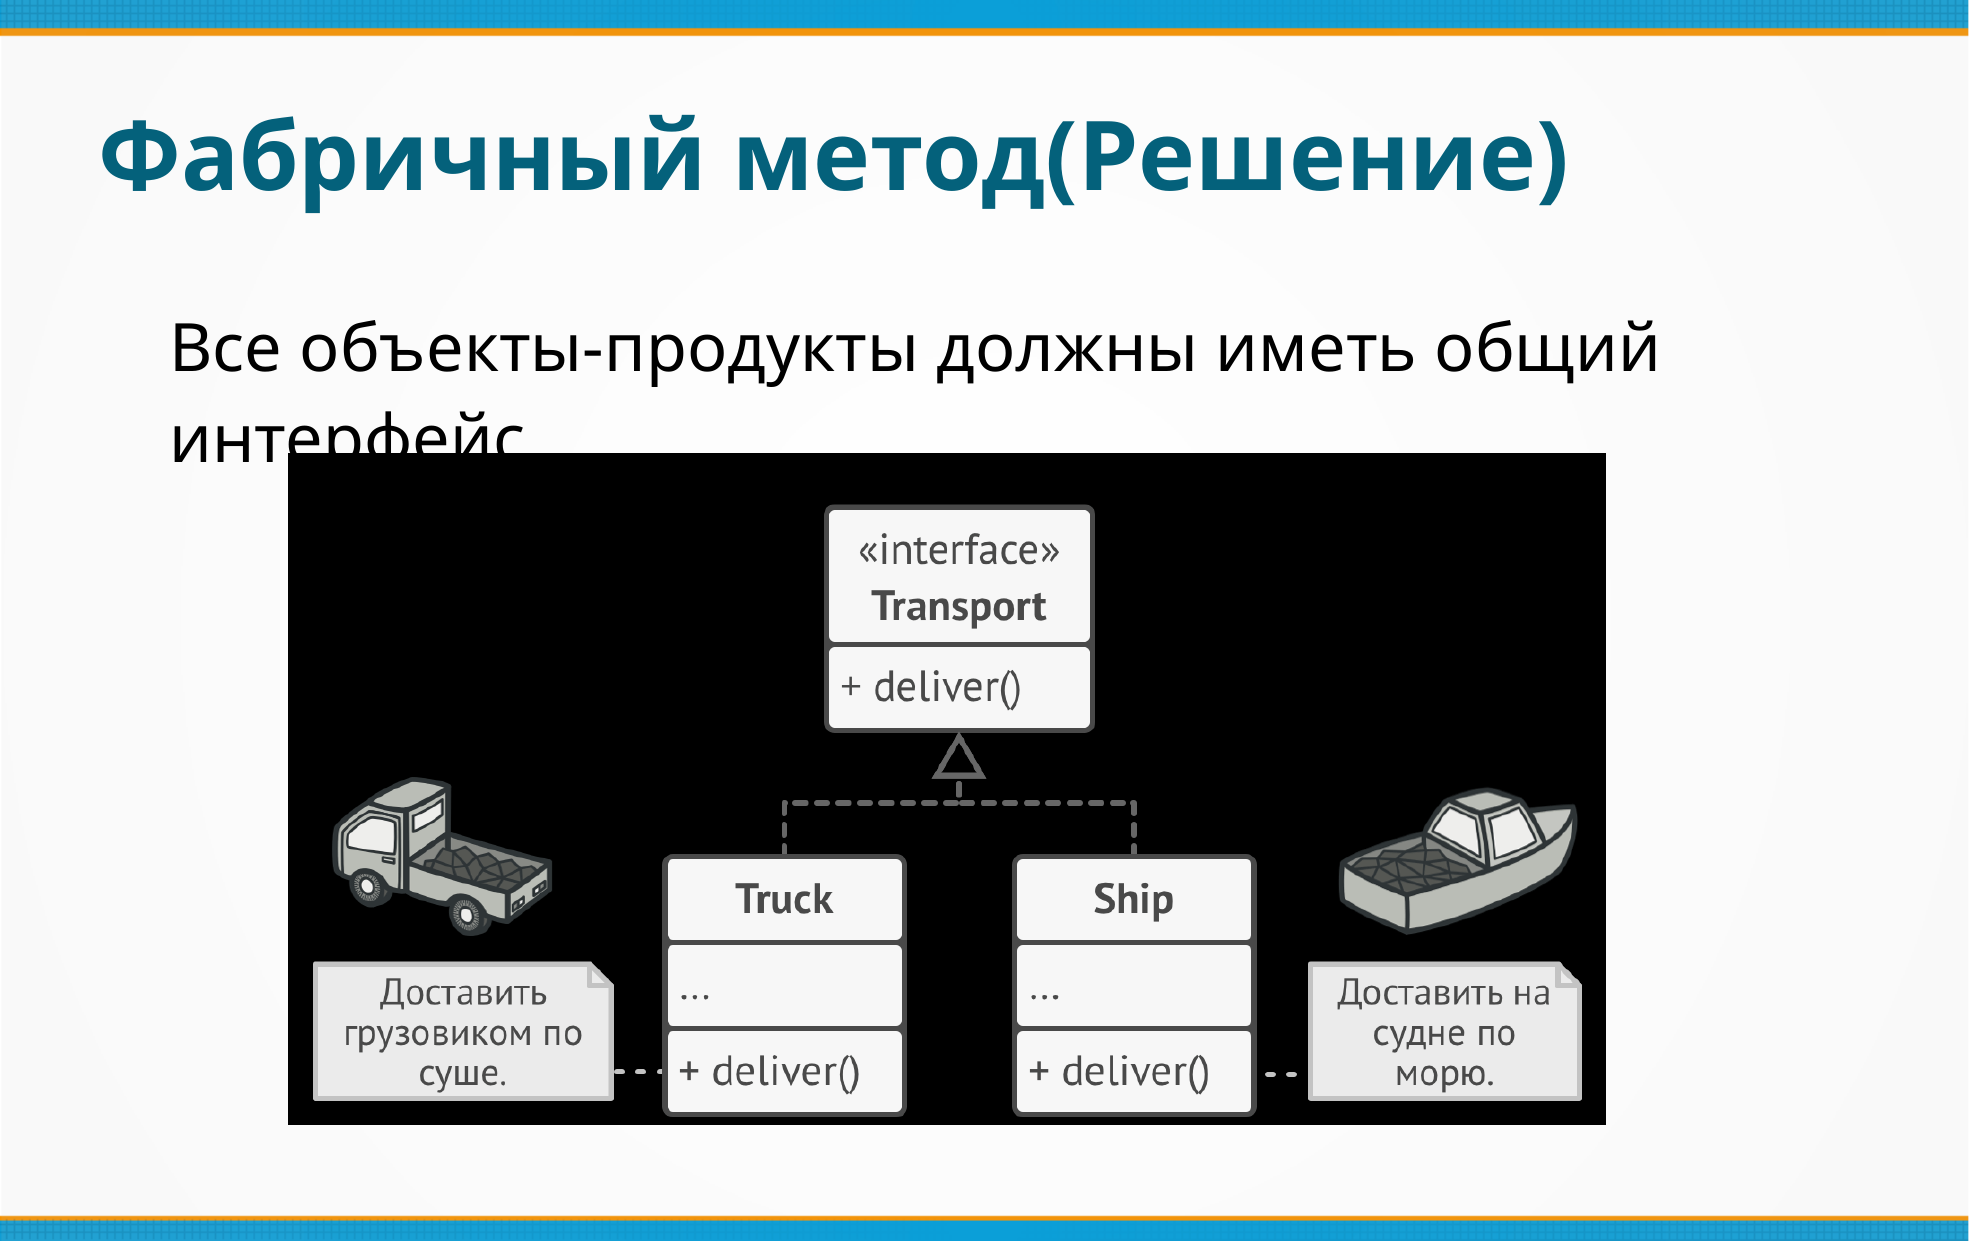

# Фабричный метод(Решение)
Все объекты-продукты должны иметь общий интерфейс.